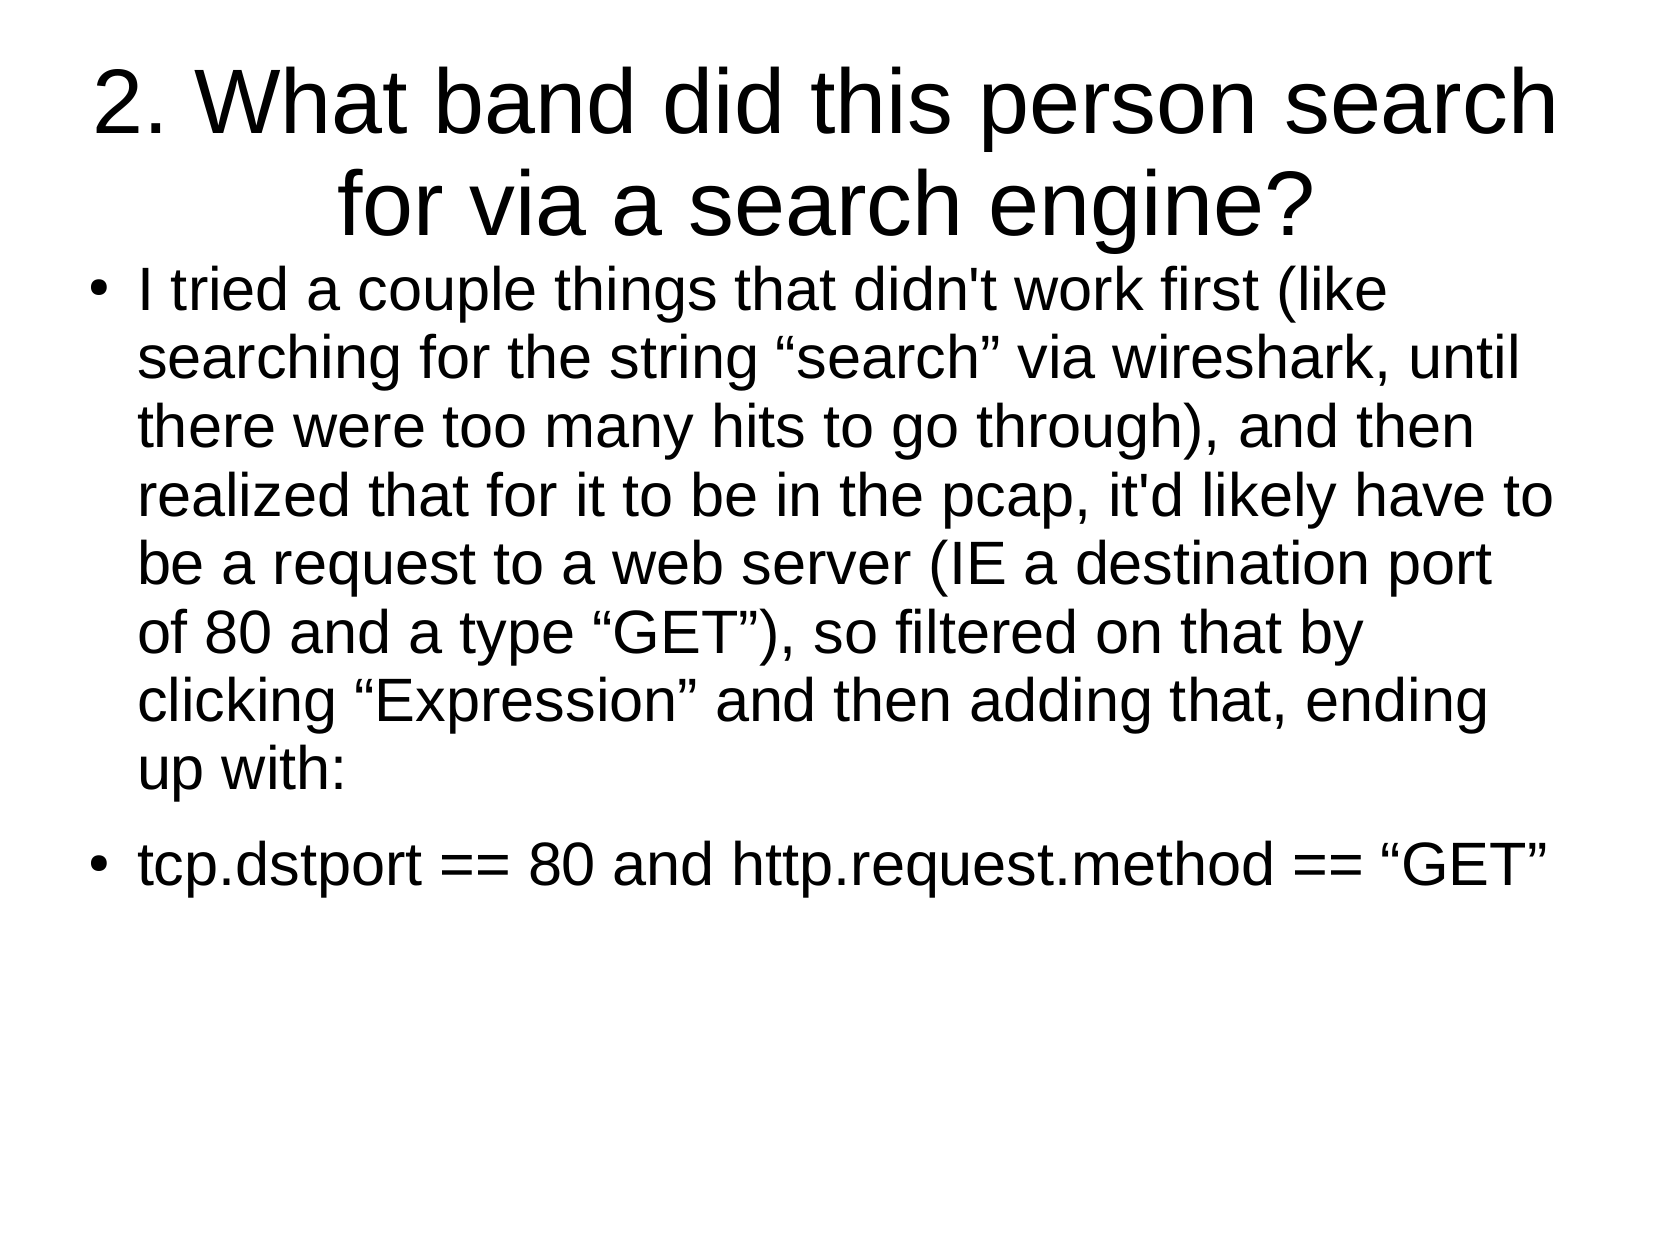

# 2. What band did this person search for via a search engine?
I tried a couple things that didn't work first (like searching for the string “search” via wireshark, until there were too many hits to go through), and then realized that for it to be in the pcap, it'd likely have to be a request to a web server (IE a destination port of 80 and a type “GET”), so filtered on that by clicking “Expression” and then adding that, ending up with:
tcp.dstport == 80 and http.request.method == “GET”